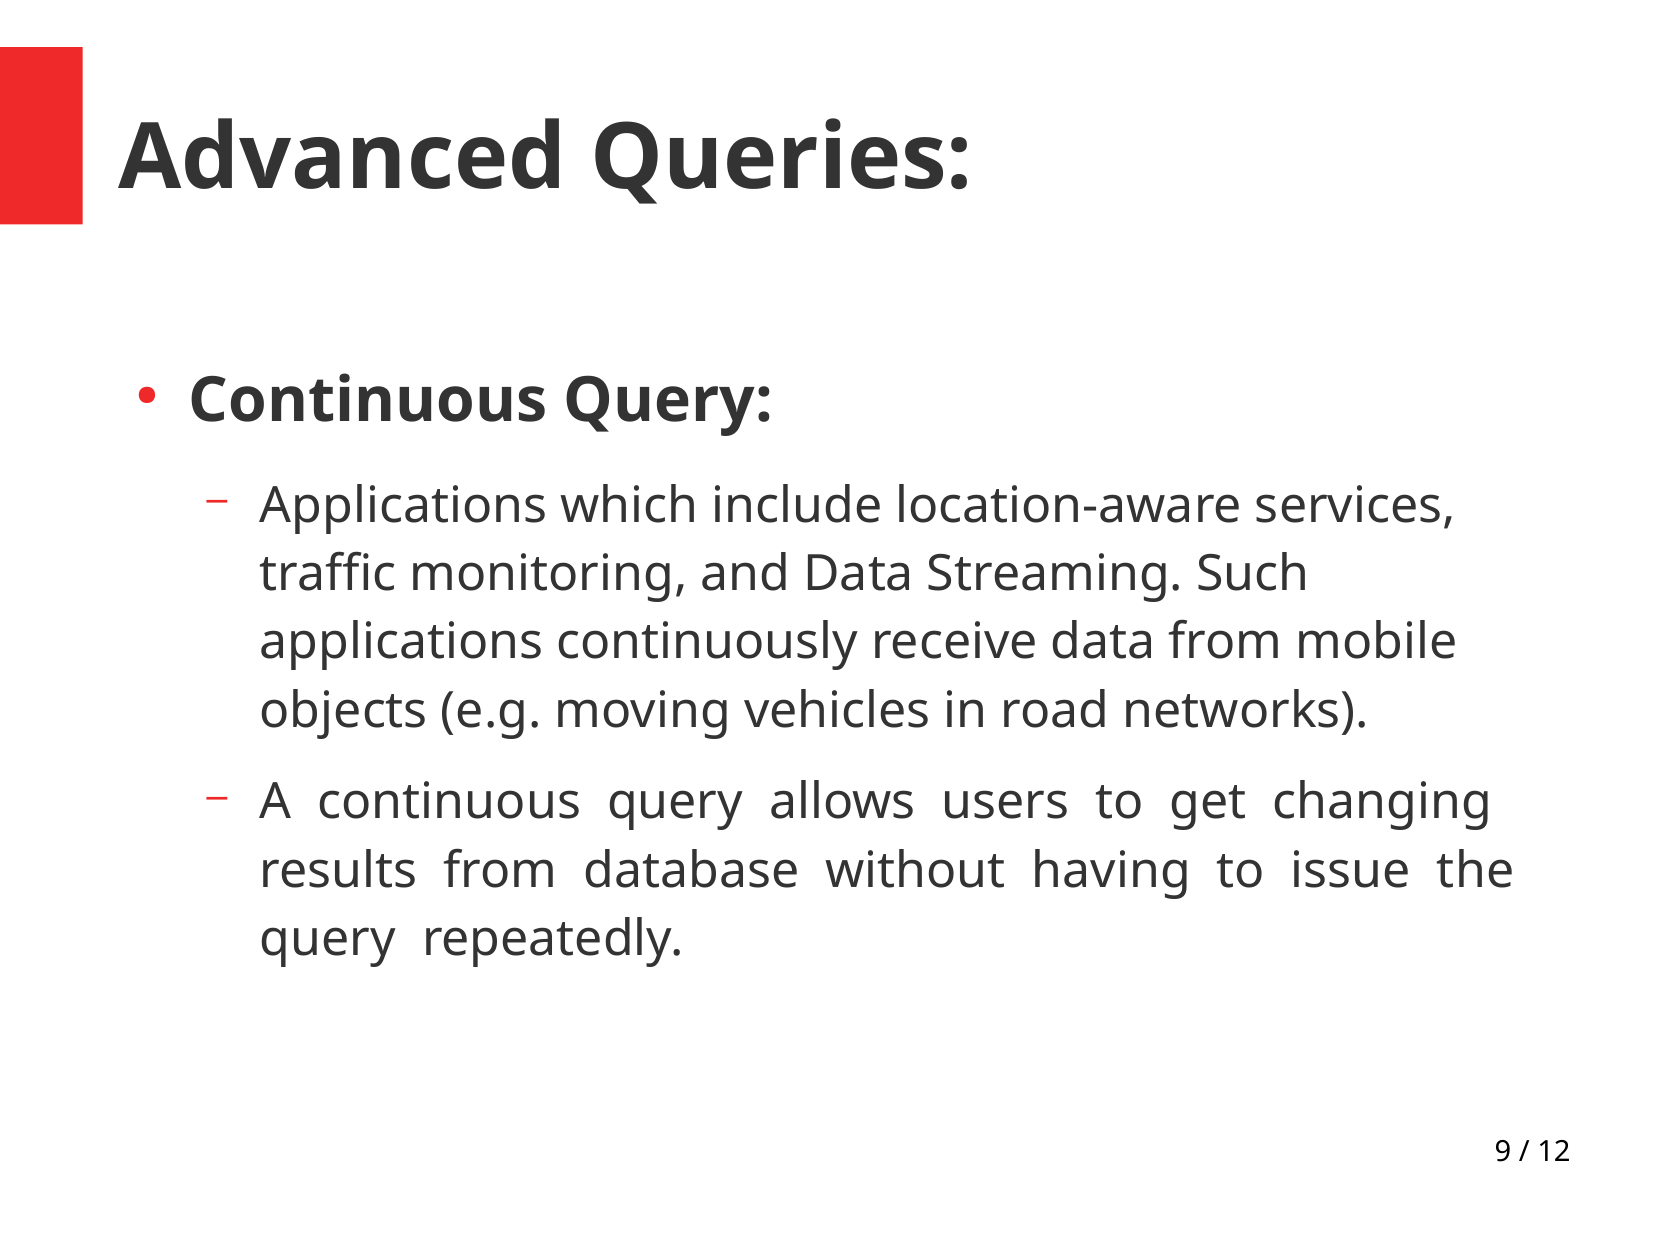

# Advanced Queries:
Continuous Query:
Applications which include location-aware services, traffic monitoring, and Data Streaming. Such applications continuously receive data from mobile objects (e.g. moving vehicles in road networks).
A continuous query allows users to get changing results from database without having to issue the query repeatedly.
9